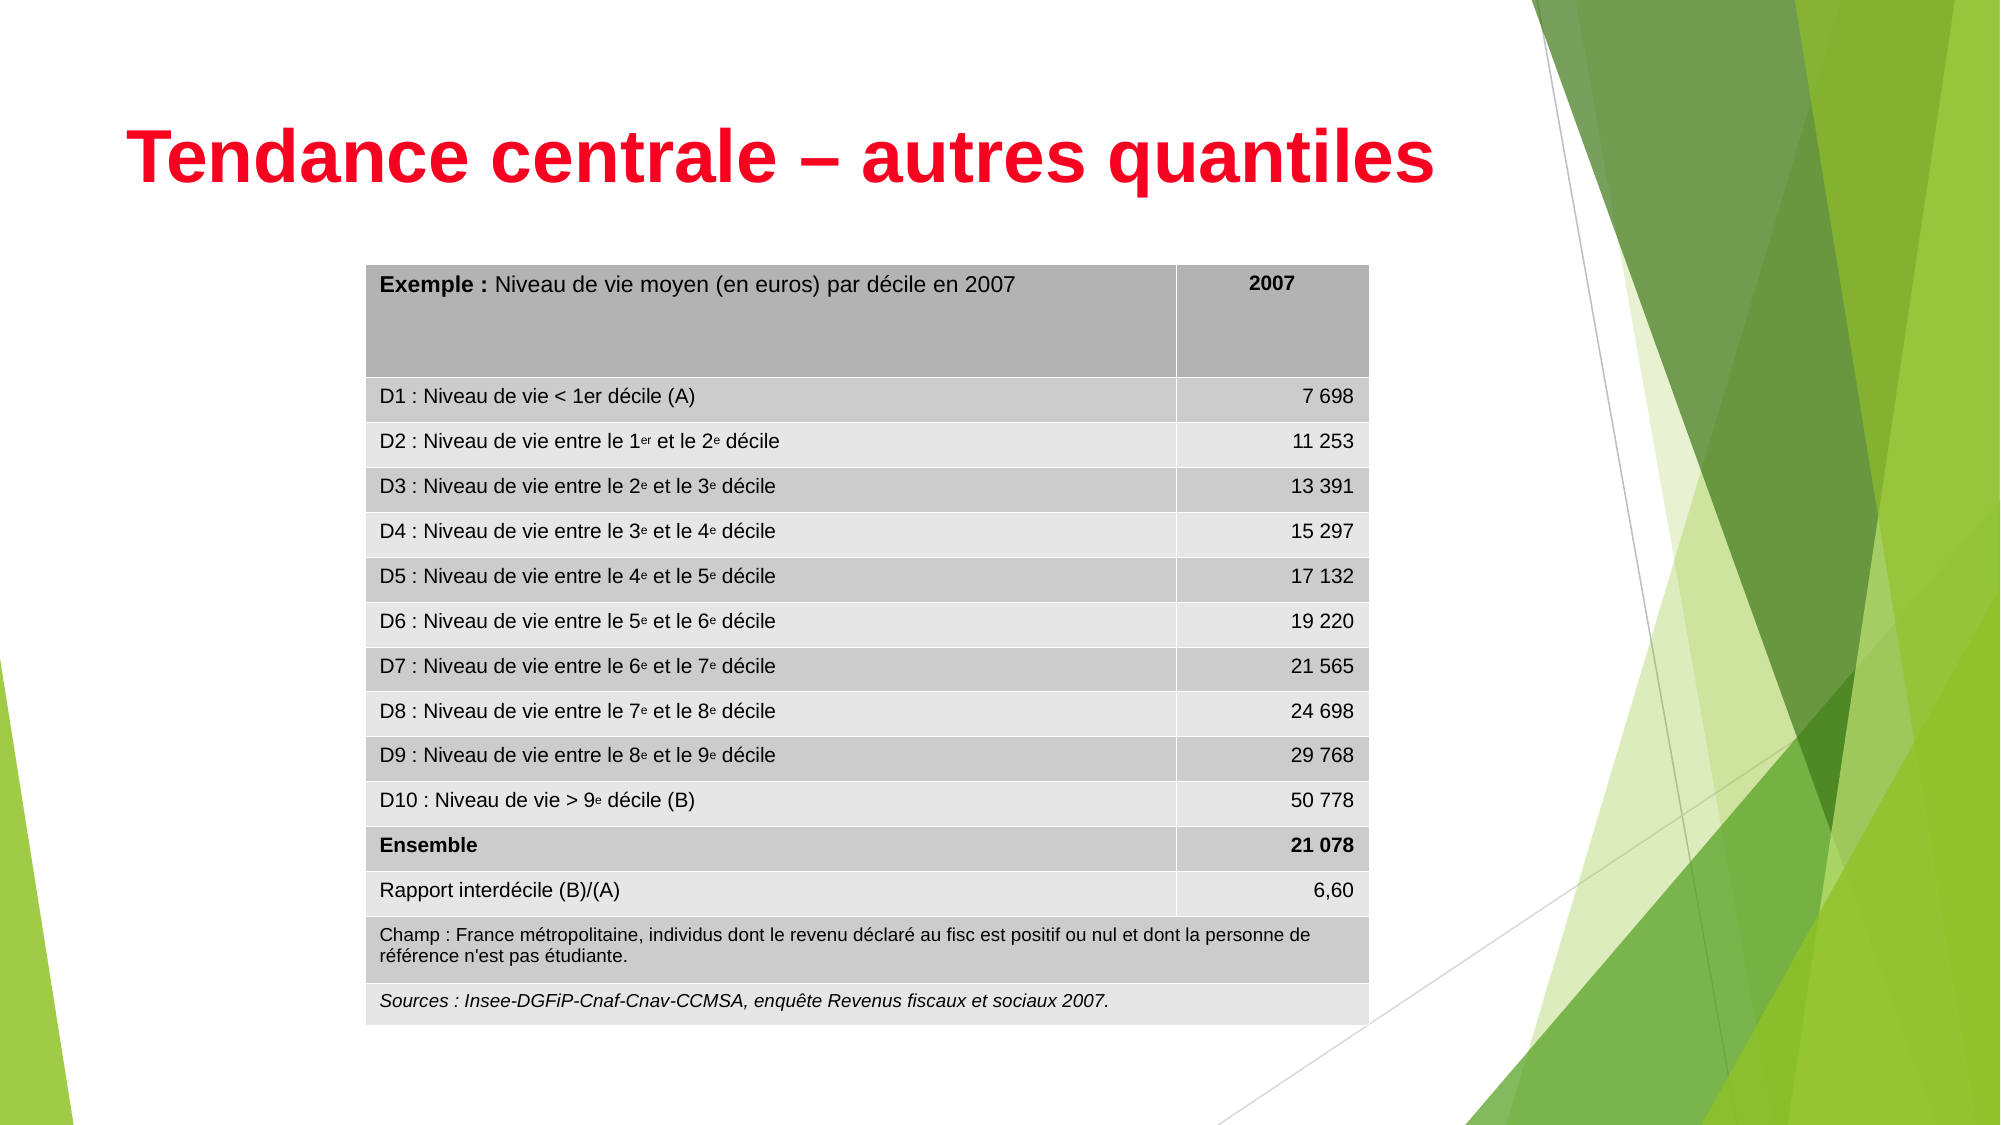

# Tendance centrale – autres quantiles
| Exemple : Niveau de vie moyen (en euros) par décile en 2007 | 2007 |
| --- | --- |
| D1 : Niveau de vie < 1er décile (A) | 7 698 |
| D2 : Niveau de vie entre le 1er et le 2e décile | 11 253 |
| D3 : Niveau de vie entre le 2e et le 3e décile | 13 391 |
| D4 : Niveau de vie entre le 3e et le 4e décile | 15 297 |
| D5 : Niveau de vie entre le 4e et le 5e décile | 17 132 |
| D6 : Niveau de vie entre le 5e et le 6e décile | 19 220 |
| D7 : Niveau de vie entre le 6e et le 7e décile | 21 565 |
| D8 : Niveau de vie entre le 7e et le 8e décile | 24 698 |
| D9 : Niveau de vie entre le 8e et le 9e décile | 29 768 |
| D10 : Niveau de vie > 9e décile (B) | 50 778 |
| Ensemble | 21 078 |
| Rapport interdécile (B)/(A) | 6,60 |
| Champ : France métropolitaine, individus dont le revenu déclaré au fisc est positif ou nul et dont la personne de référence n'est pas étudiante. | |
| Sources : Insee-DGFiP-Cnaf-Cnav-CCMSA, enquête Revenus fiscaux et sociaux 2007. | |